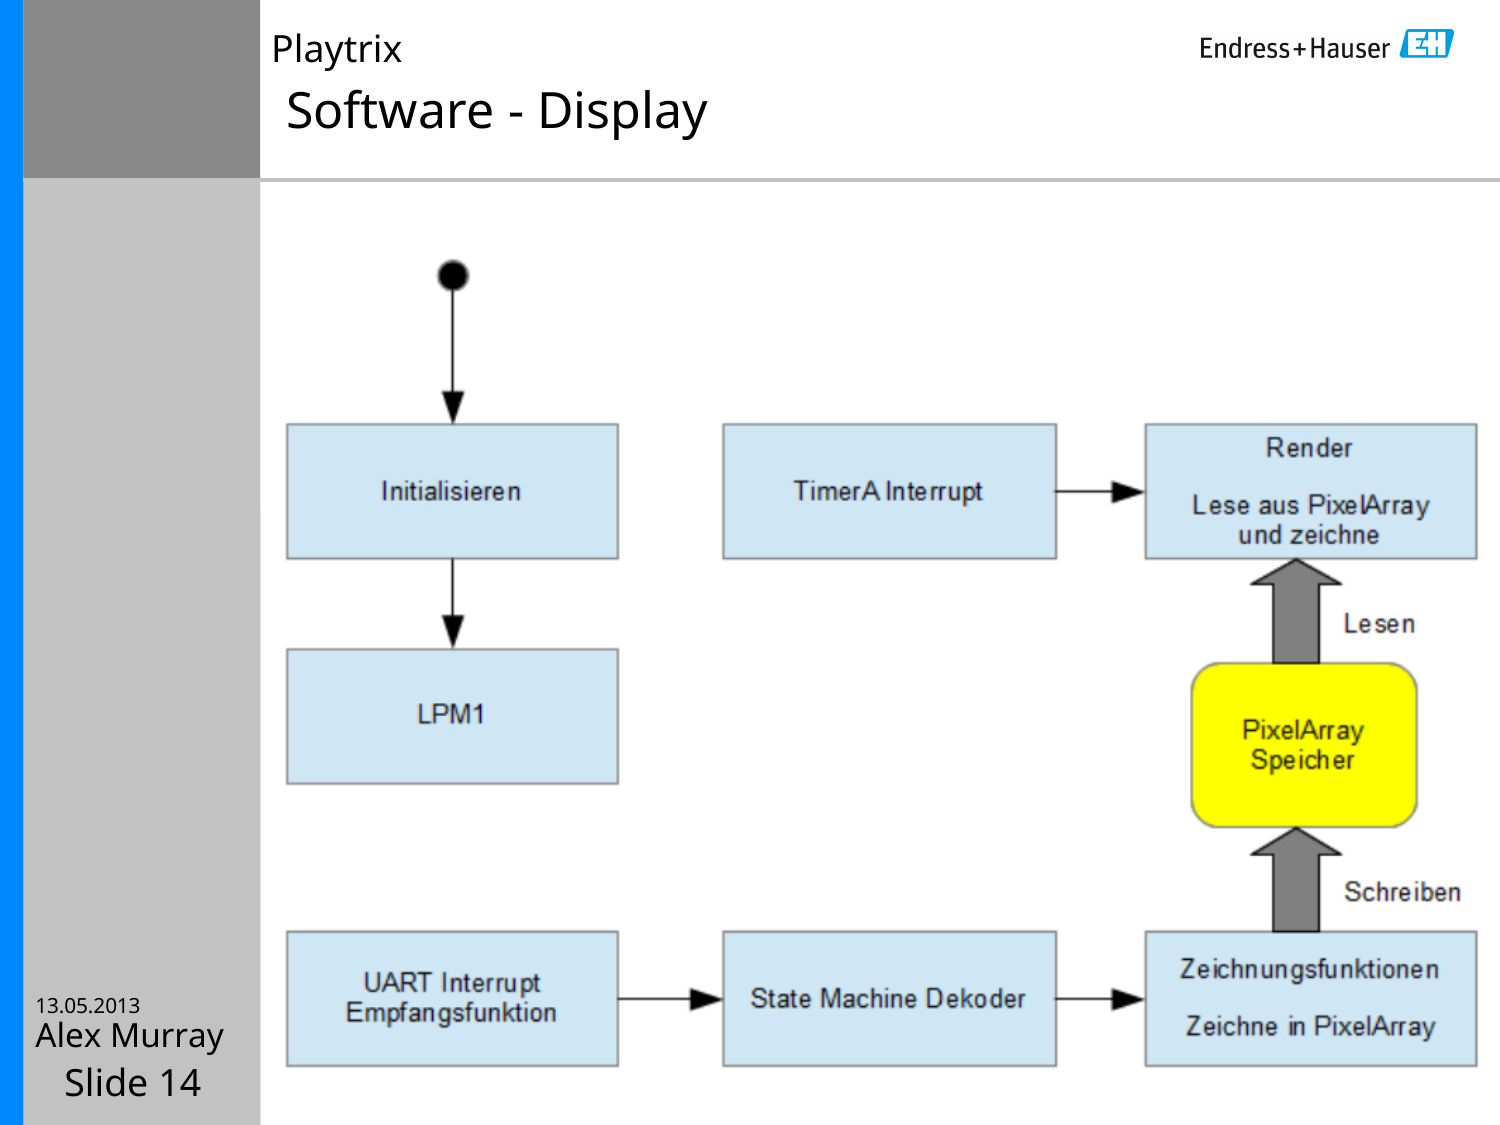

Playtrix
# Software - Display
Alex Murray
14